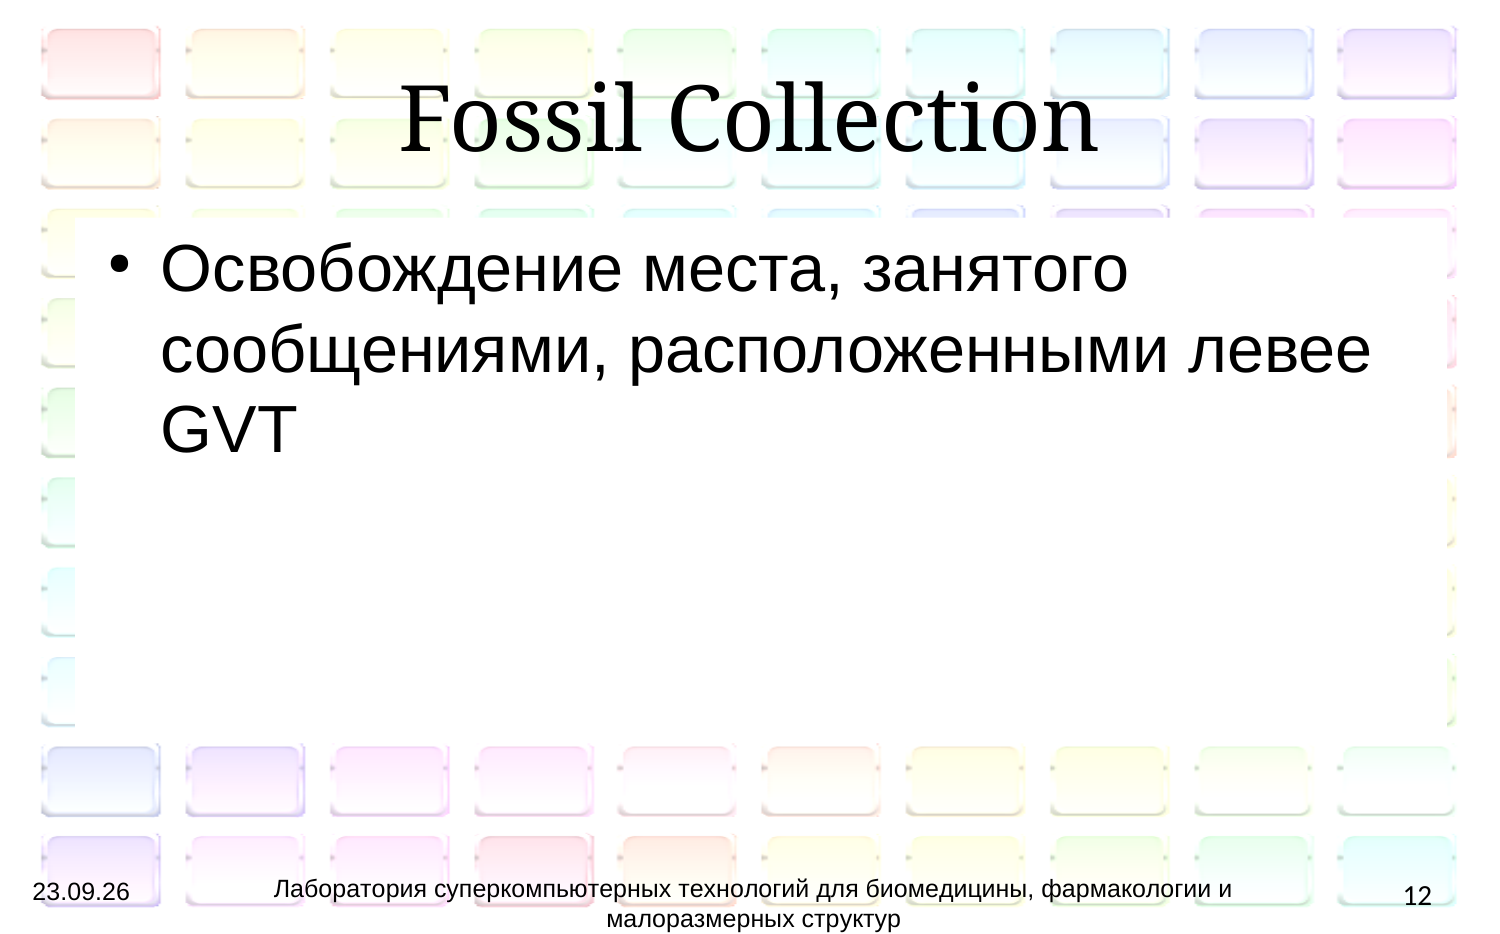

# Fossil Collection
Освобождение места, занятого сообщениями, расположенными левее GVT
Лаборатория суперкомпьютерных технологий для биомедицины, фармакологии и малоразмерных структур